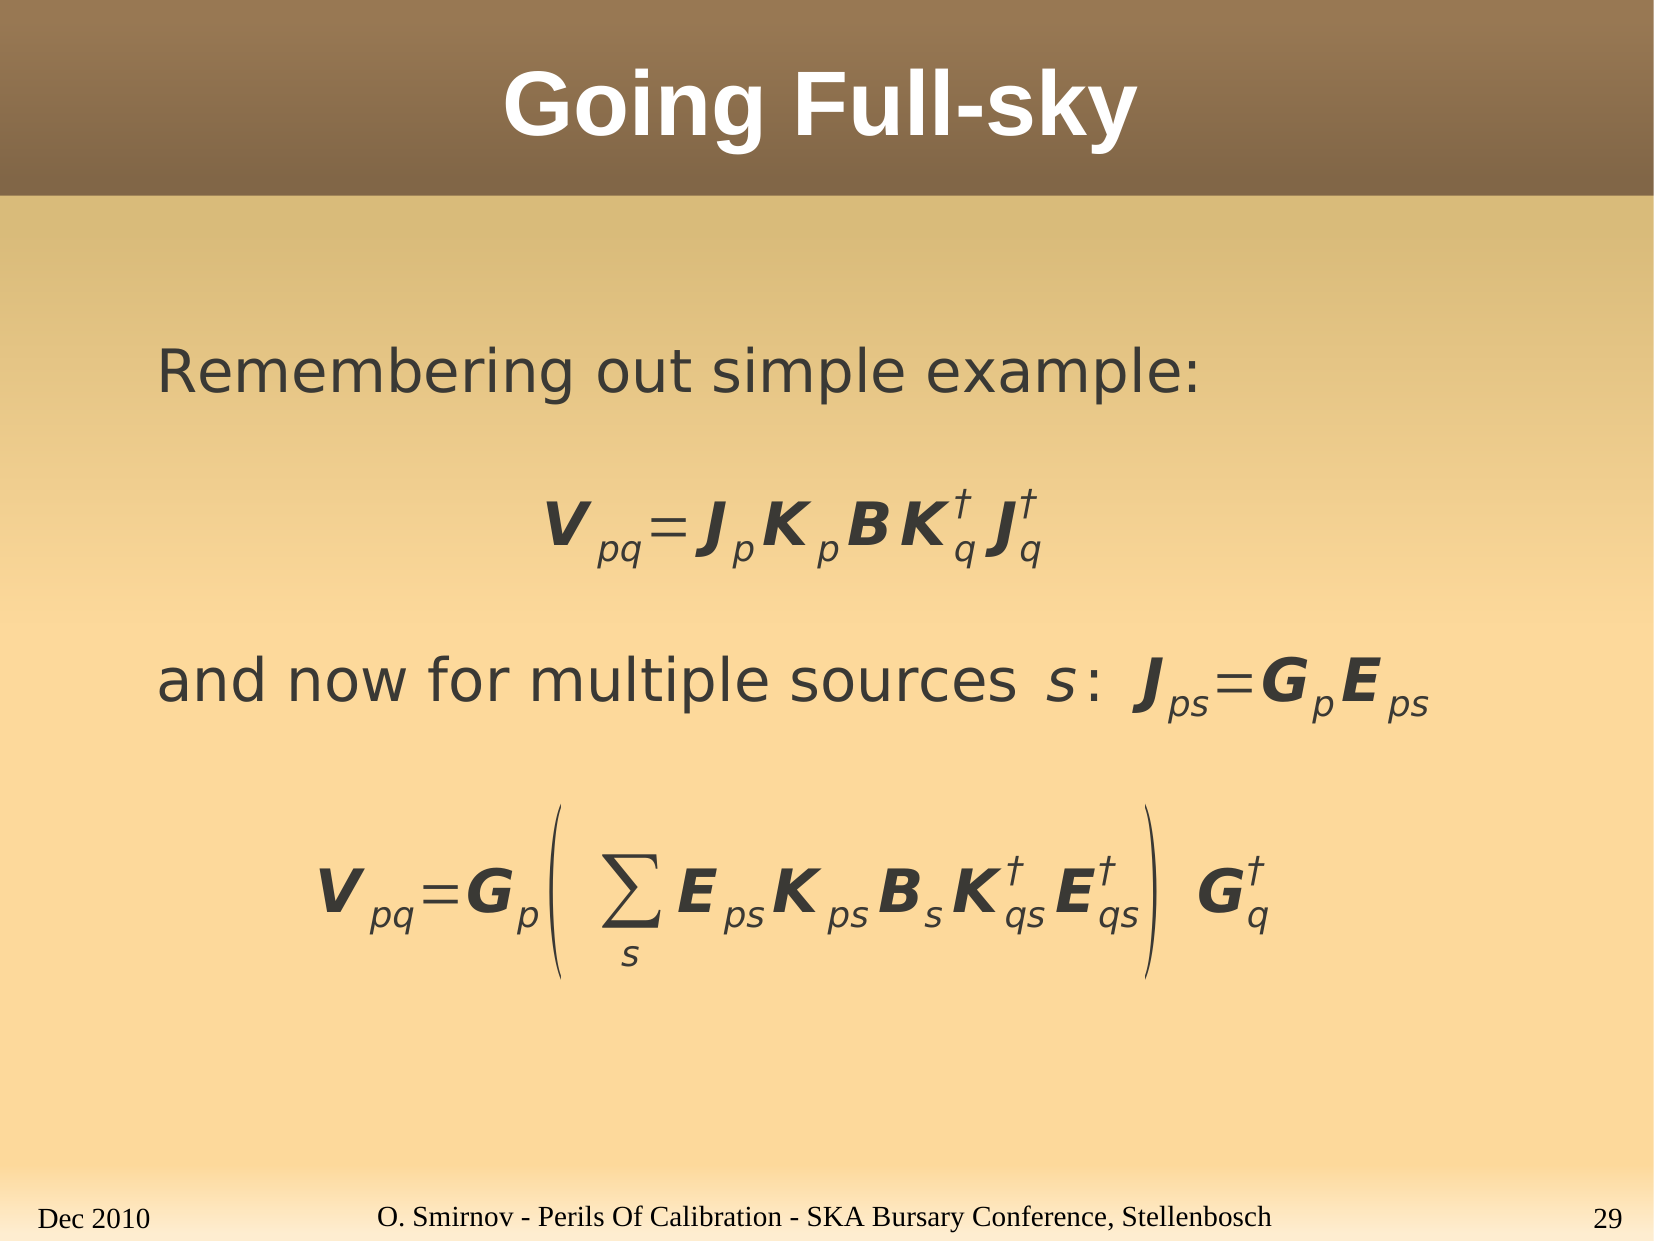

# Going Full-sky
O. Smirnov - Perils Of Calibration - SKA Bursary Conference, Stellenbosch
Dec 2010
29